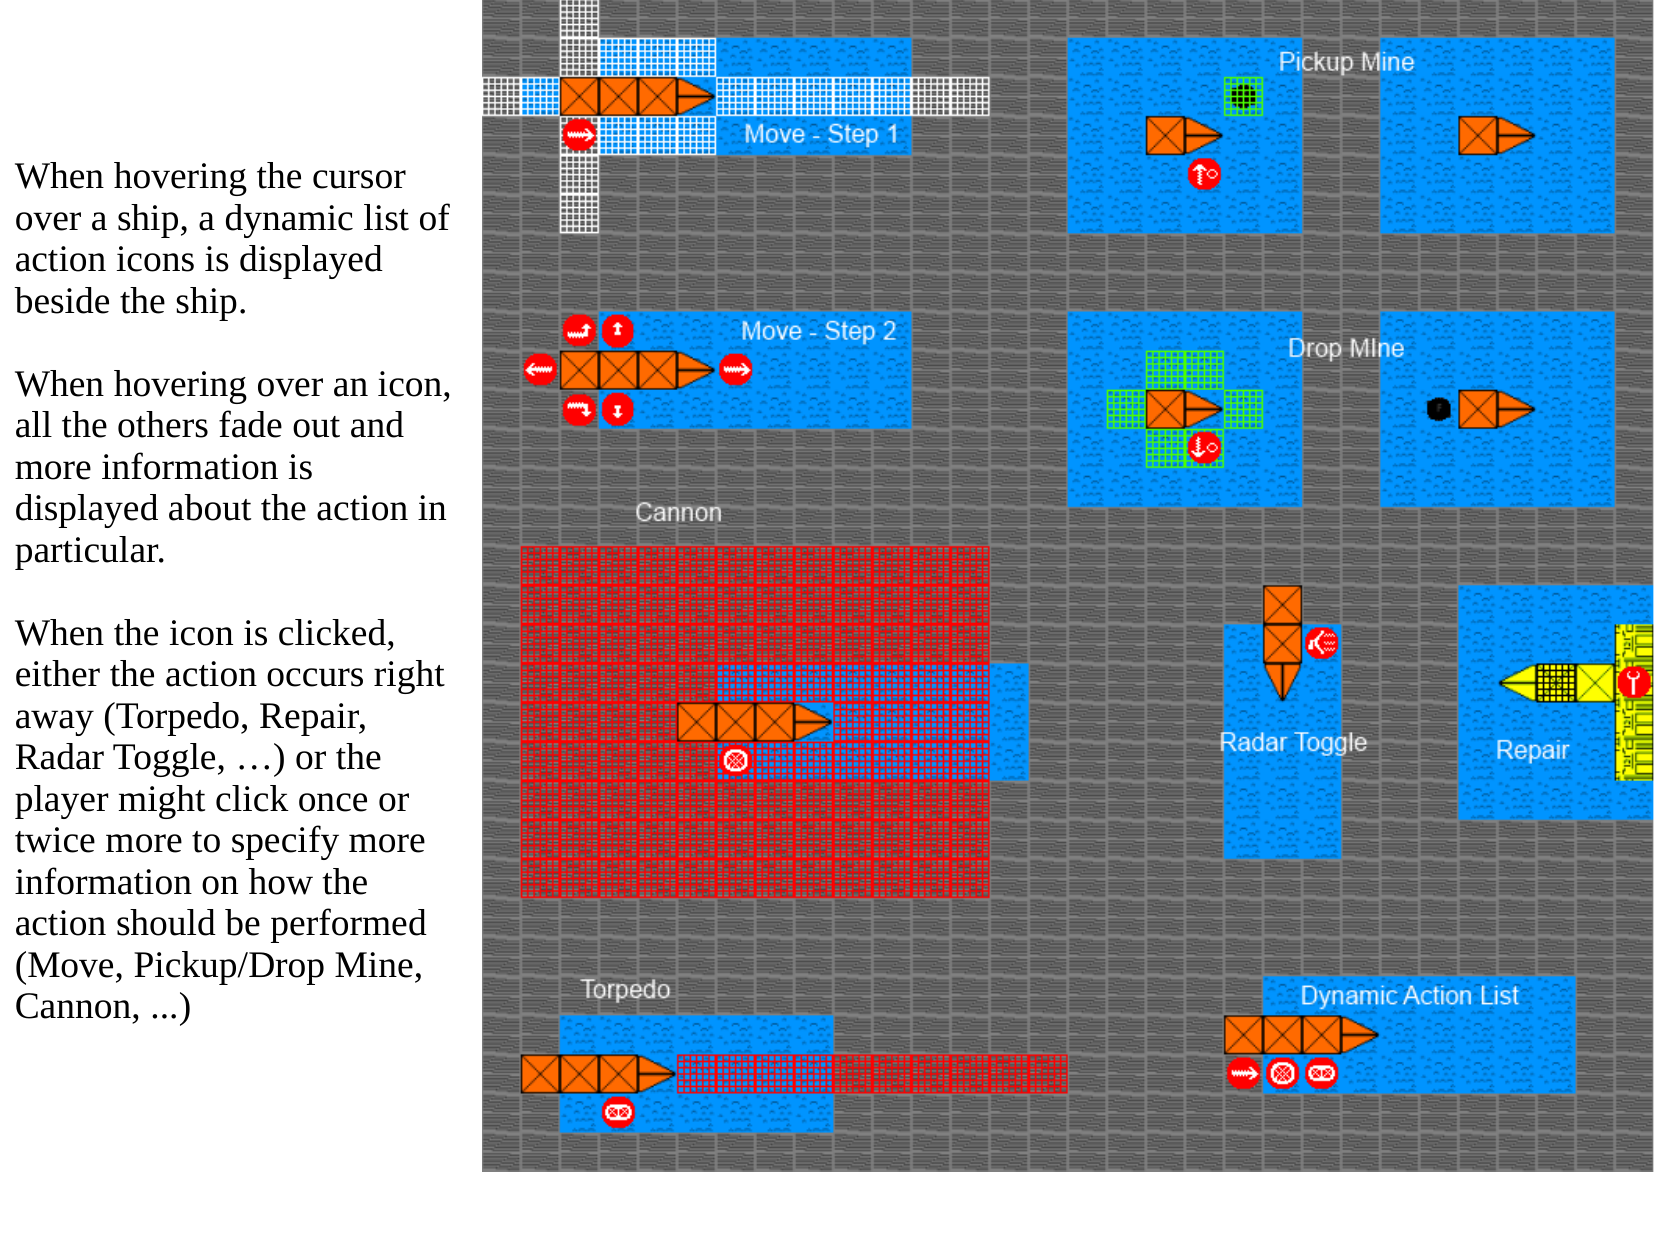

When hovering the cursor over a ship, a dynamic list of action icons is displayed beside the ship.
When hovering over an icon, all the others fade out and more information is displayed about the action in particular.
When the icon is clicked, either the action occurs right away (Torpedo, Repair, Radar Toggle, …) or the player might click once or twice more to specify more information on how the action should be performed (Move, Pickup/Drop Mine, Cannon, ...)